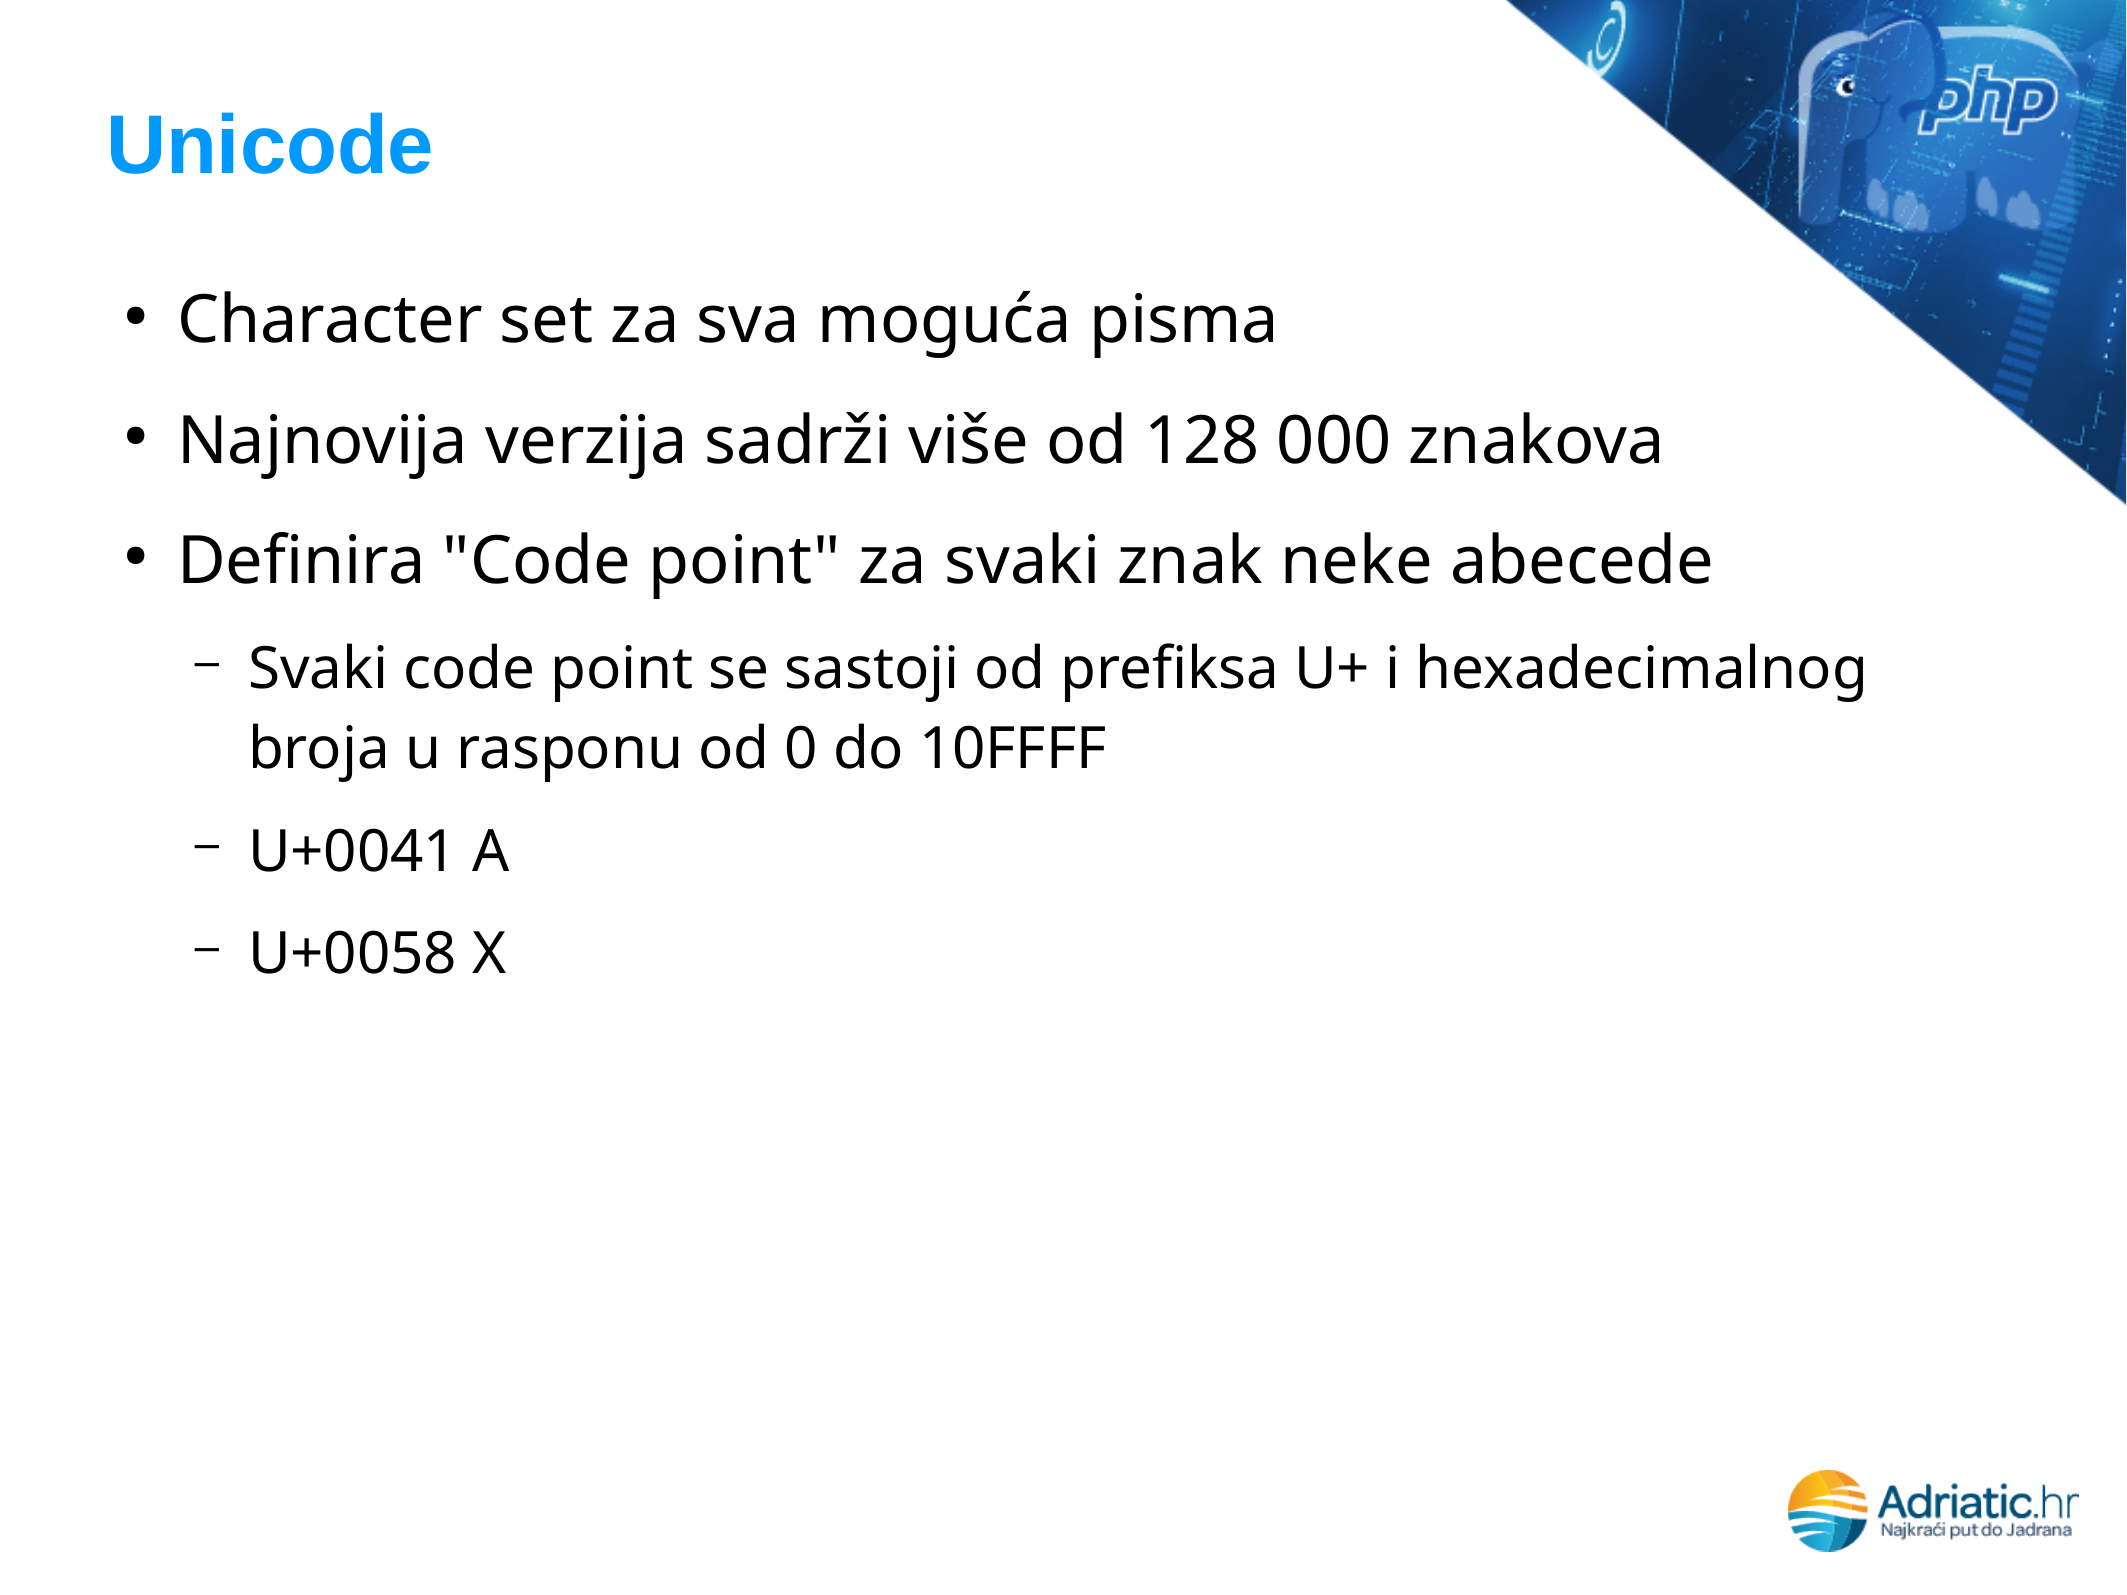

# Unicode
Character set za sva moguća pisma
Najnovija verzija sadrži više od 128 000 znakova
Definira "Code point" za svaki znak neke abecede
Svaki code point se sastoji od prefiksa U+ i hexadecimalnog broja u rasponu od 0 do 10FFFF
U+0041 A
U+0058 X